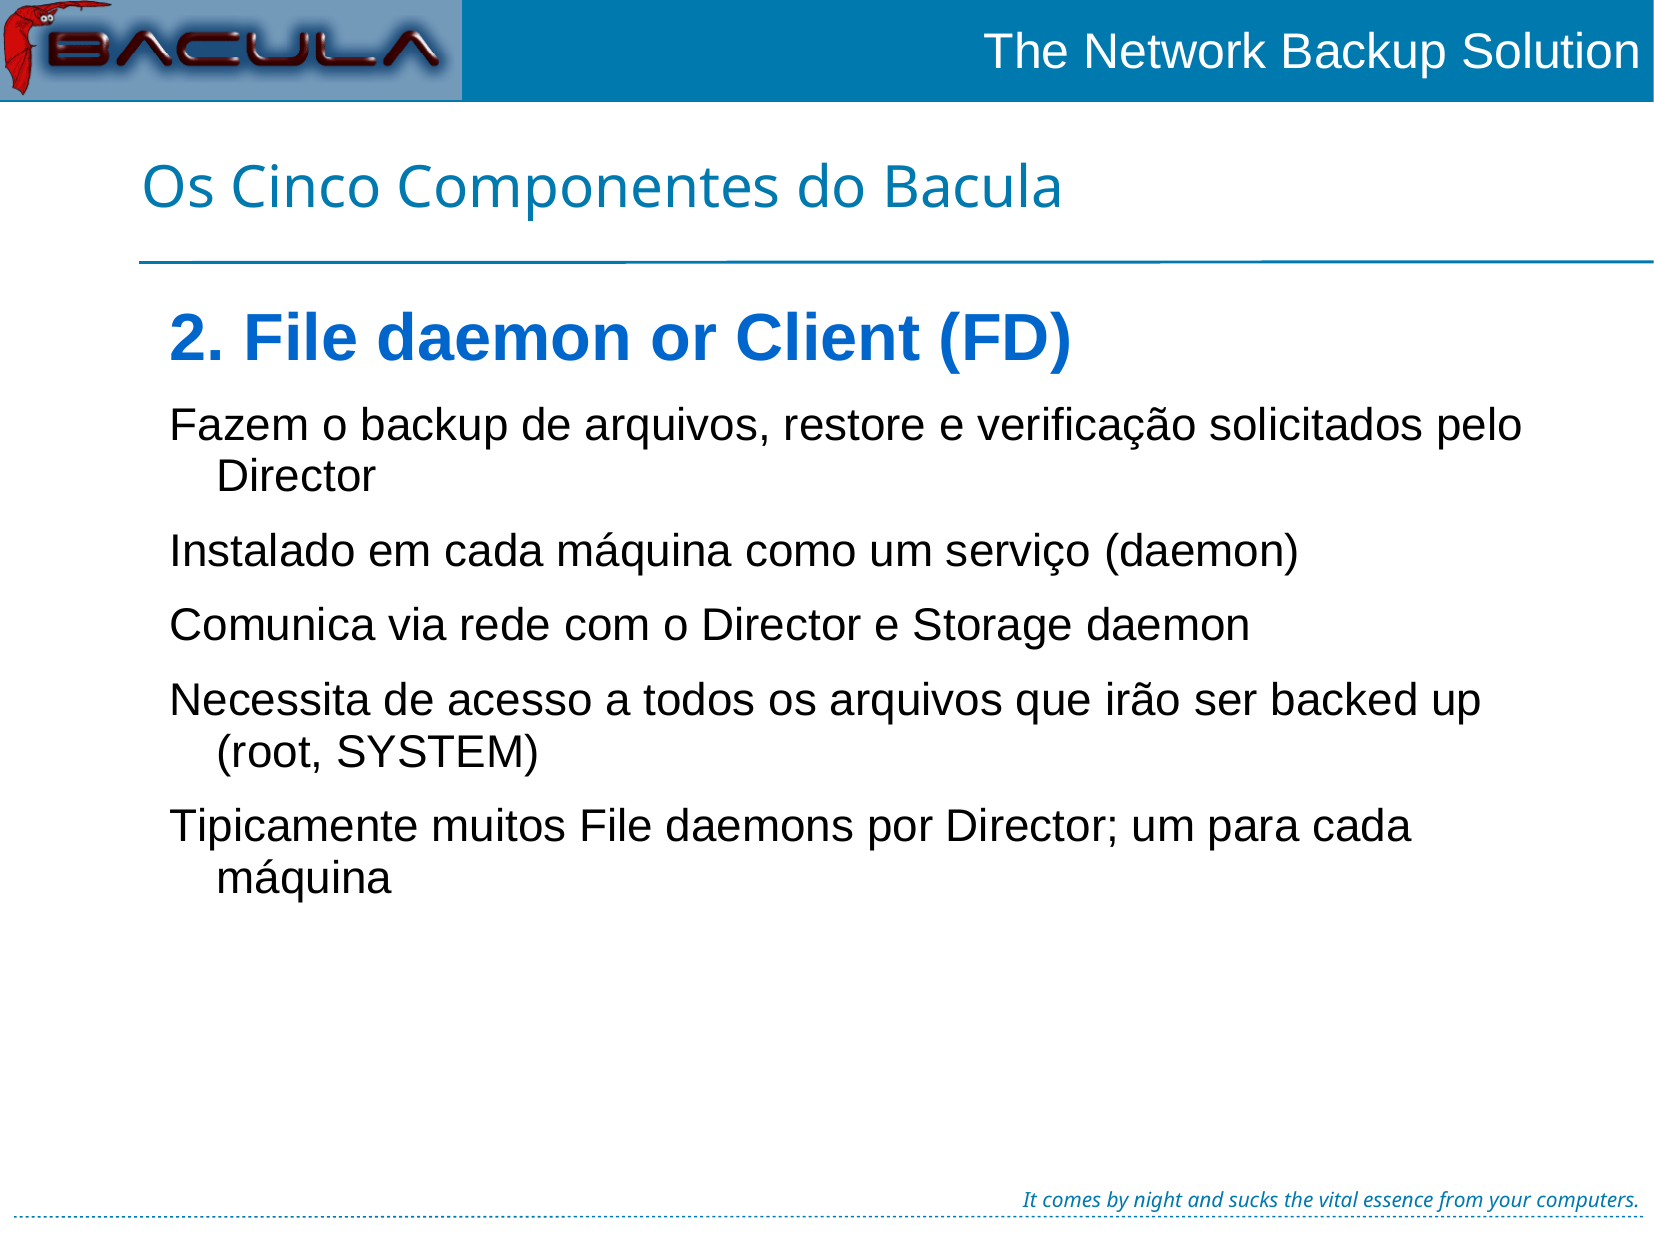

# Os Cinco Componentes do Bacula
2. File daemon or Client (FD)
Fazem o backup de arquivos, restore e verificação solicitados pelo Director
Instalado em cada máquina como um serviço (daemon)
Comunica via rede com o Director e Storage daemon
Necessita de acesso a todos os arquivos que irão ser backed up (root, SYSTEM)
Tipicamente muitos File daemons por Director; um para cada máquina